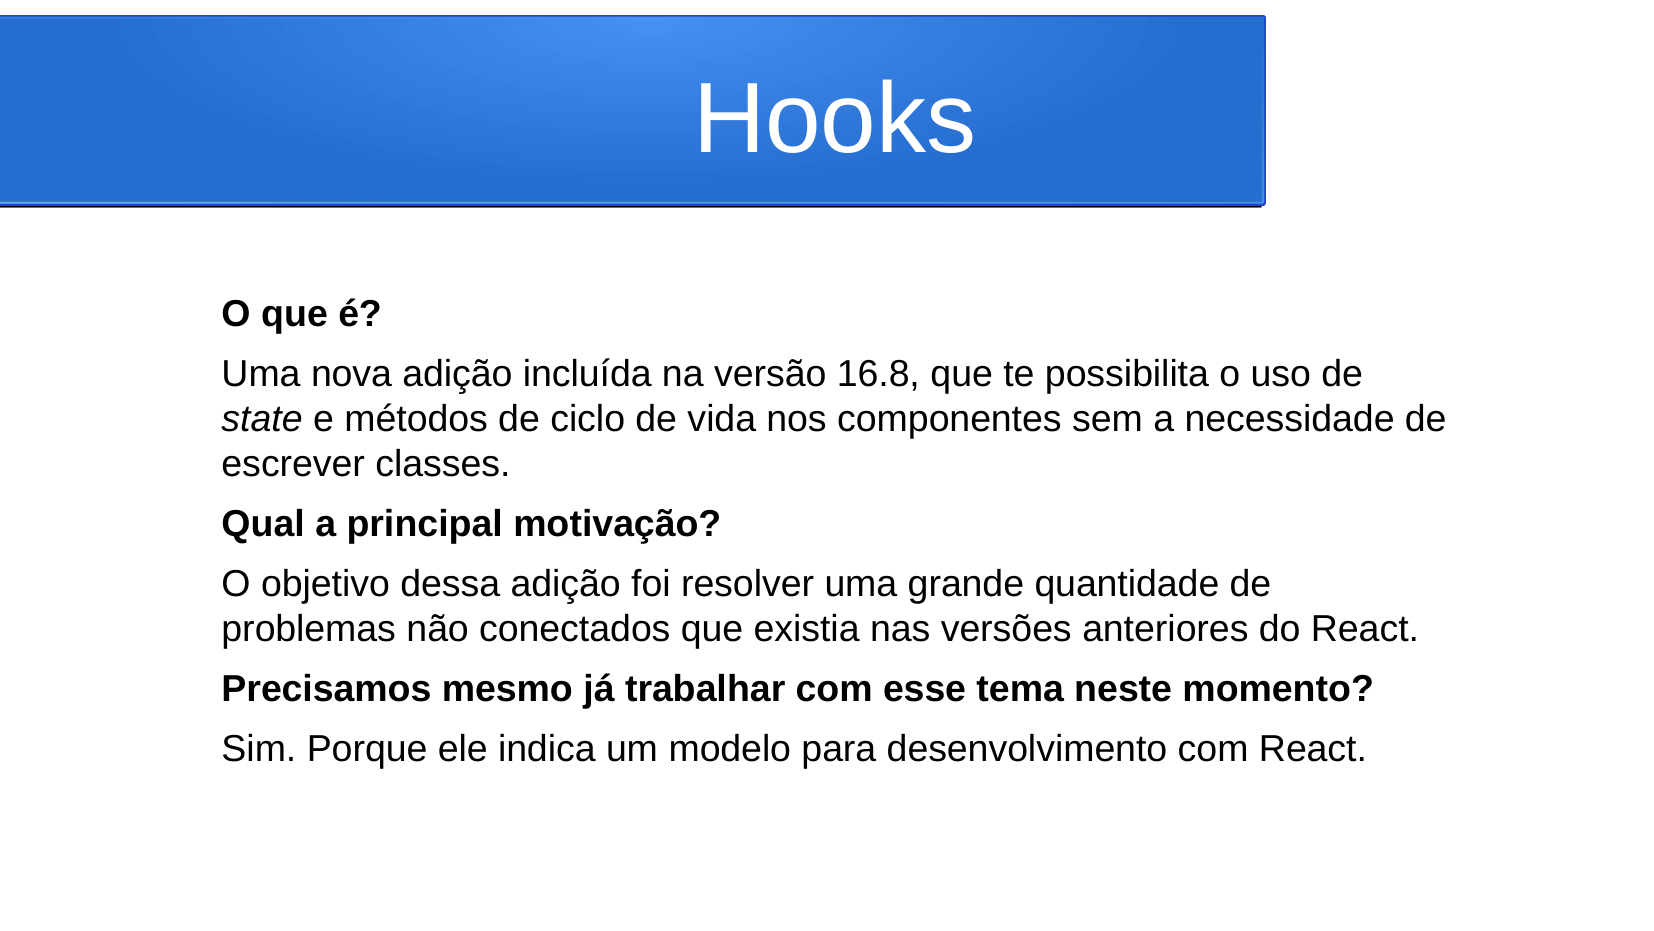

Hooks
O que é?
Uma nova adição incluída na versão 16.8, que te possibilita o uso de state e métodos de ciclo de vida nos componentes sem a necessidade de escrever classes.
Qual a principal motivação?
O objetivo dessa adição foi resolver uma grande quantidade de problemas não conectados que existia nas versões anteriores do React.
Precisamos mesmo já trabalhar com esse tema neste momento?
Sim. Porque ele indica um modelo para desenvolvimento com React.